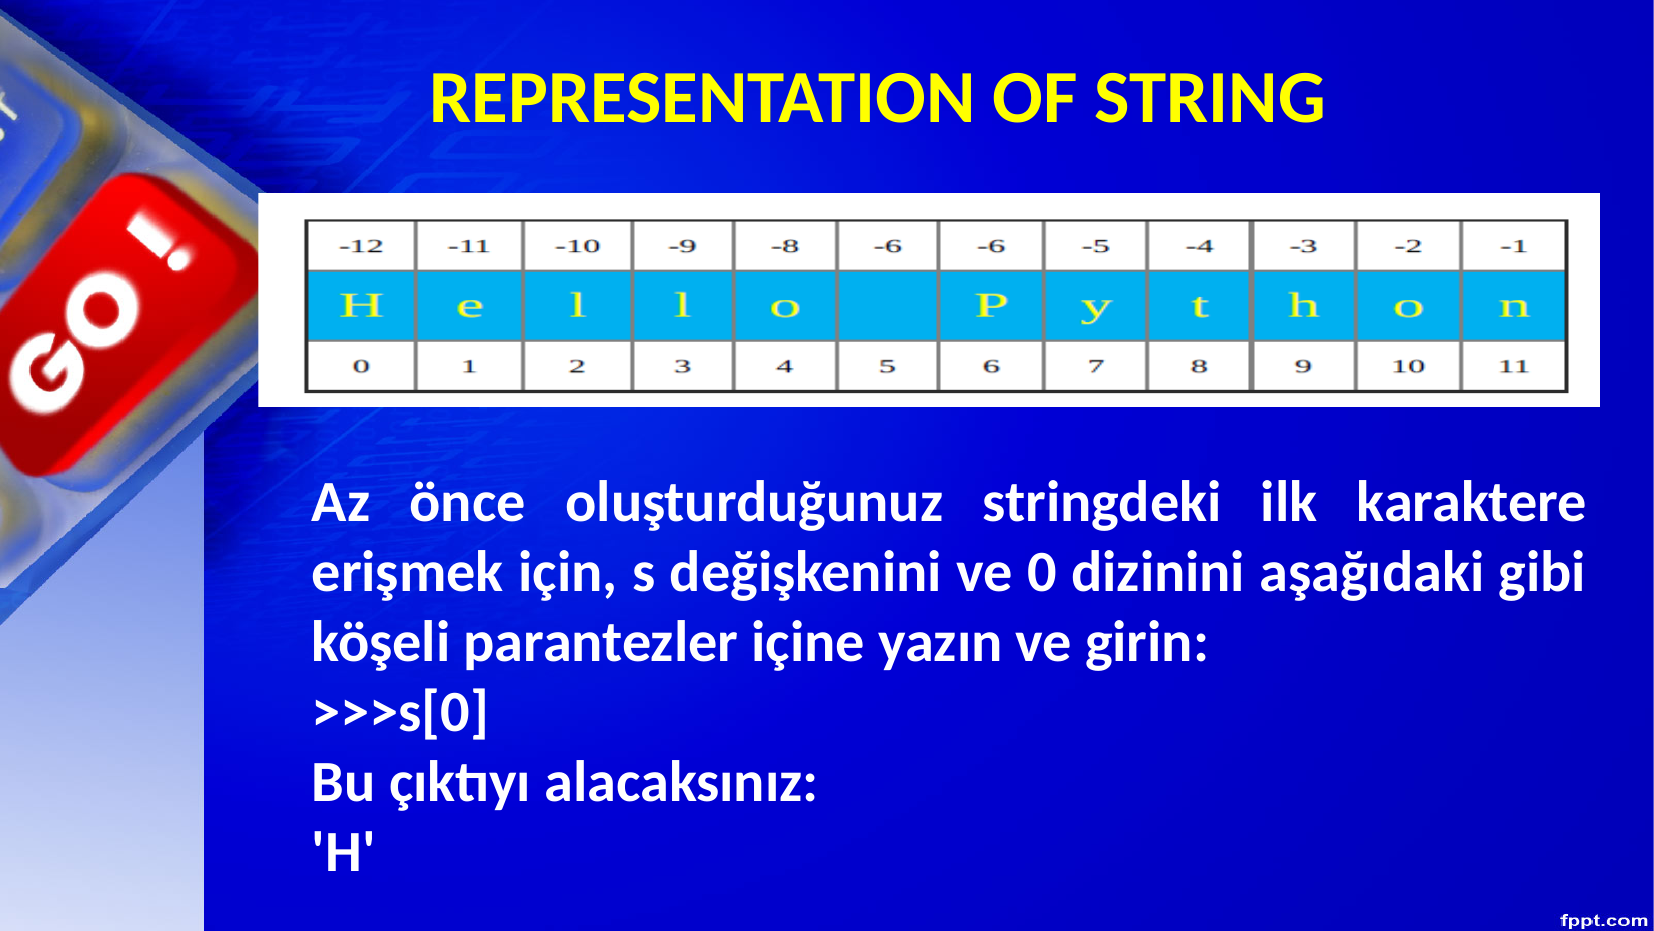

# REPRESENTATION OF STRING
Az önce oluşturduğunuz stringdeki ilk karaktere erişmek için, s değişkenini ve 0 dizinini aşağıdaki gibi köşeli parantezler içine yazın ve girin:
>>>s[0]
Bu çıktıyı alacaksınız:
'H'